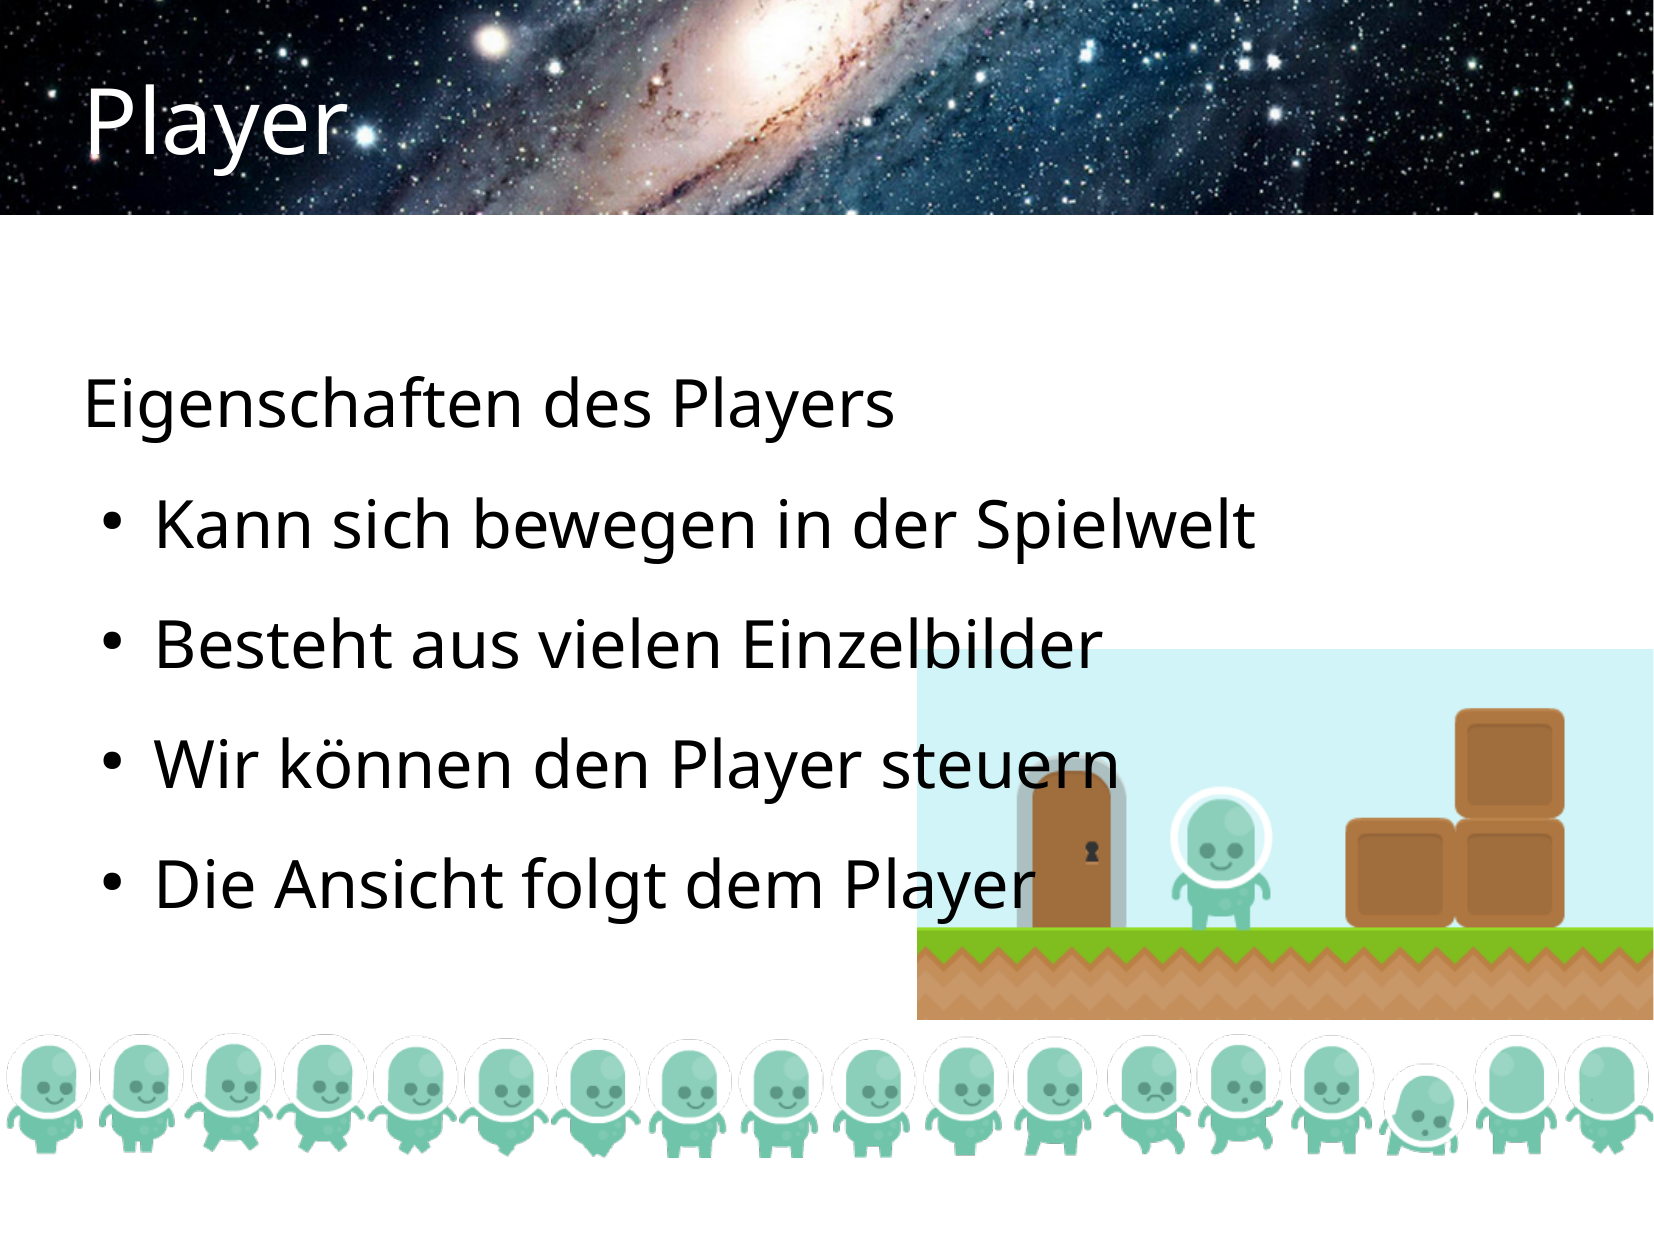

# Player
Eigenschaften des Players
Kann sich bewegen in der Spielwelt
Besteht aus vielen Einzelbilder
Wir können den Player steuern
Die Ansicht folgt dem Player